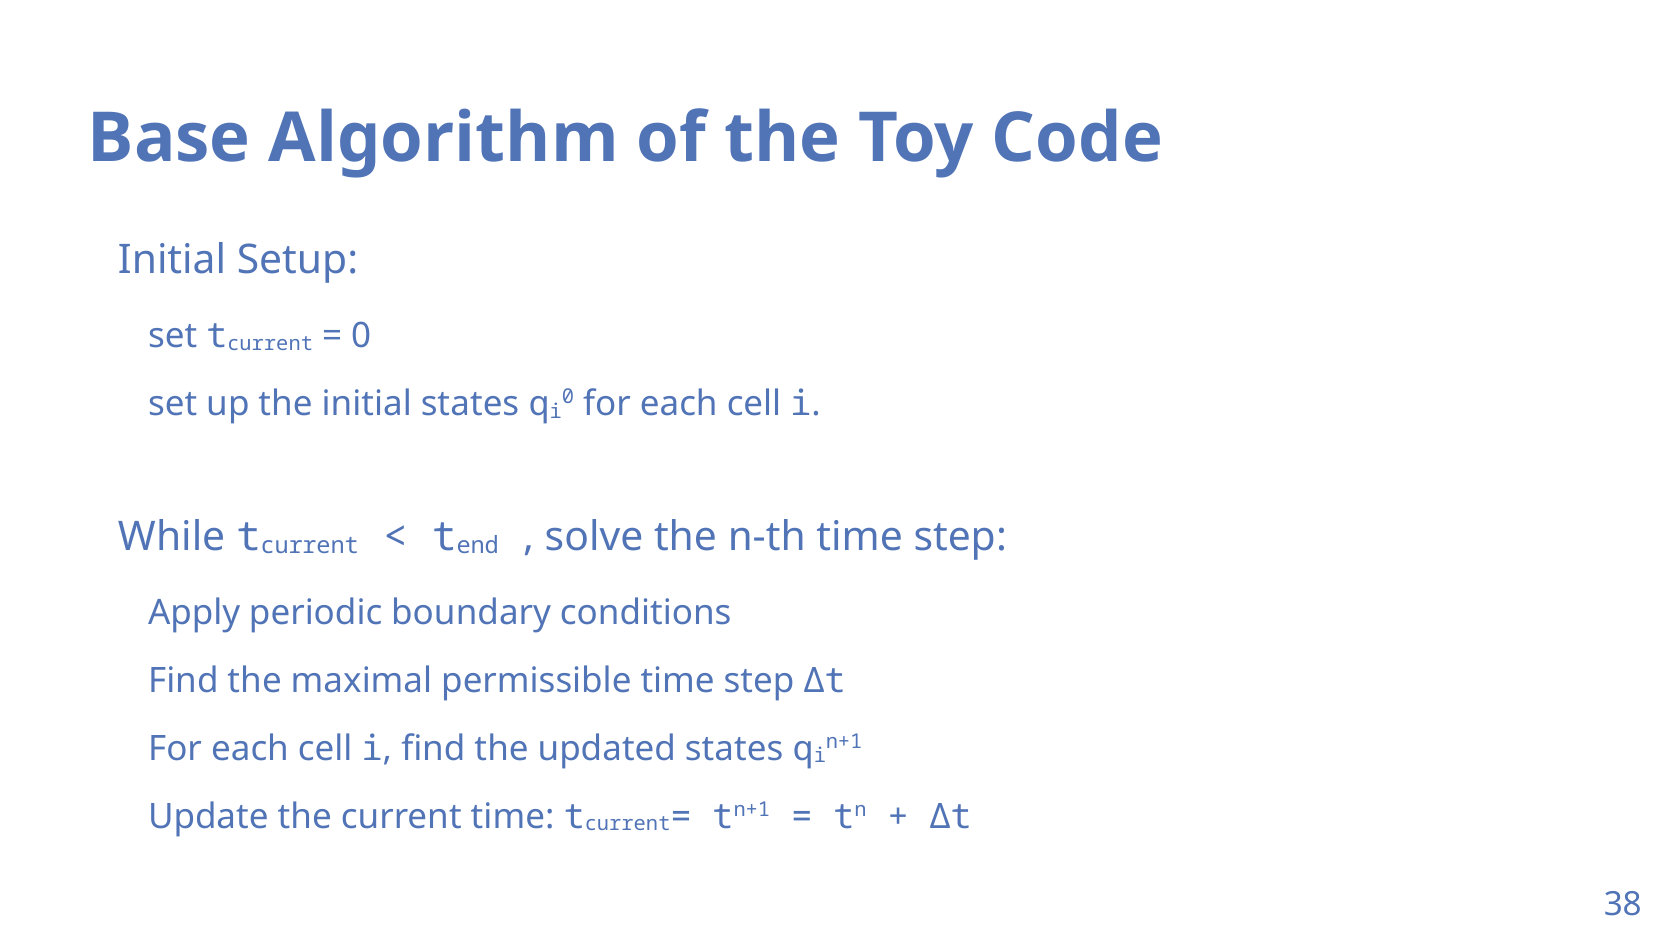

# Base Algorithm of the Toy Code
Initial Setup:
set tcurrent = 0
set up the initial states qi0 for each cell i.
While tcurrent < tend , solve the n-th time step:
Apply periodic boundary conditions
Find the maximal permissible time step ∆t
For each cell i, find the updated states qin+1
Update the current time: tcurrent= tn+1 = tn + ∆t
38